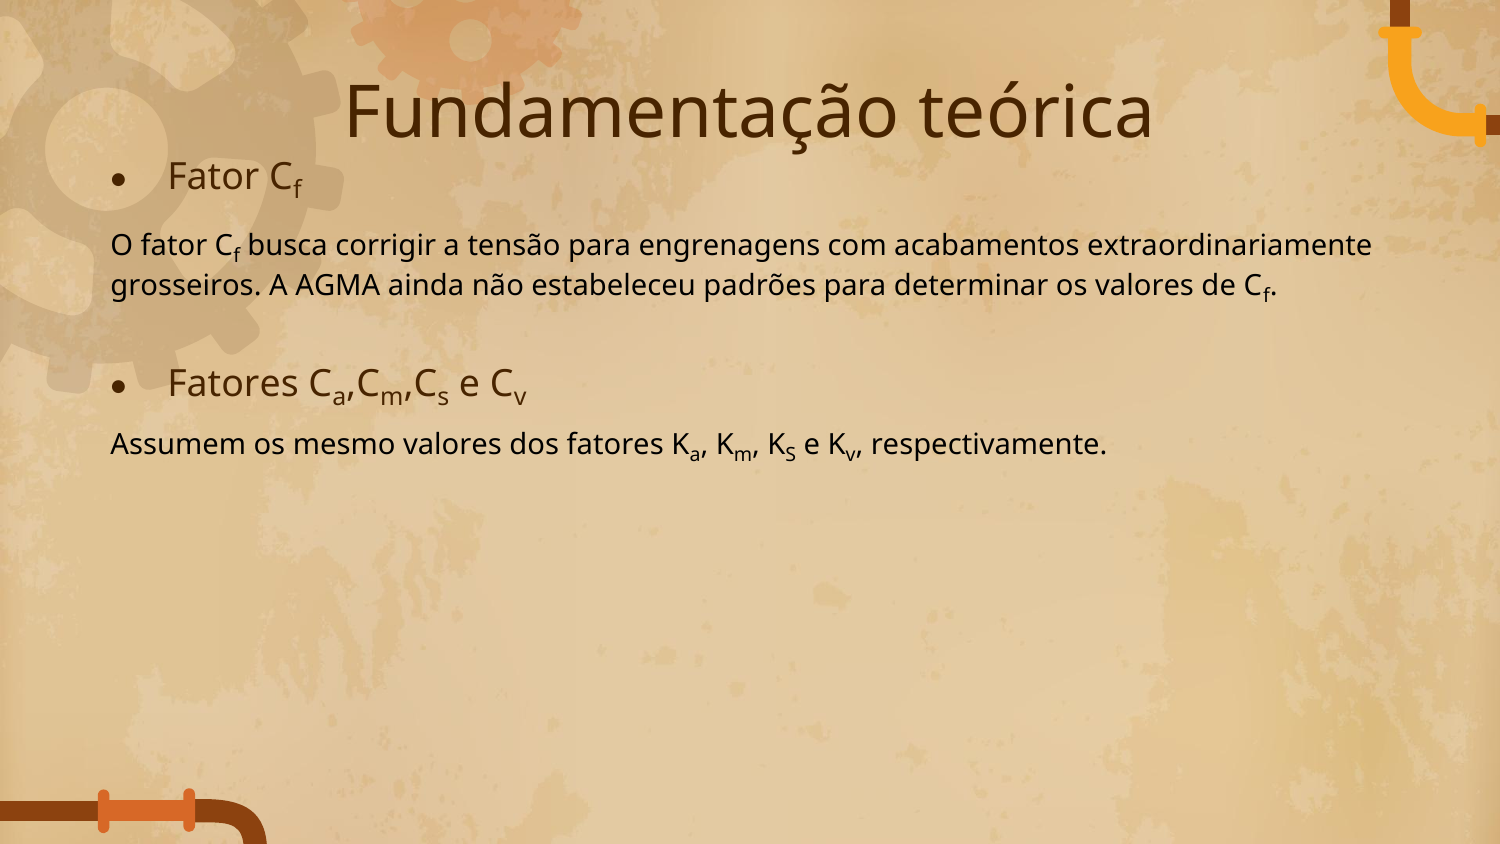

Fundamentação teórica
# Fator Cf
O fator Cf busca corrigir a tensão para engrenagens com acabamentos extraordinariamente grosseiros. A AGMA ainda não estabeleceu padrões para determinar os valores de Cf.
Fatores Ca,Cm,Cs e Cv
Assumem os mesmo valores dos fatores Ka, Km, KS e Kv, respectivamente.